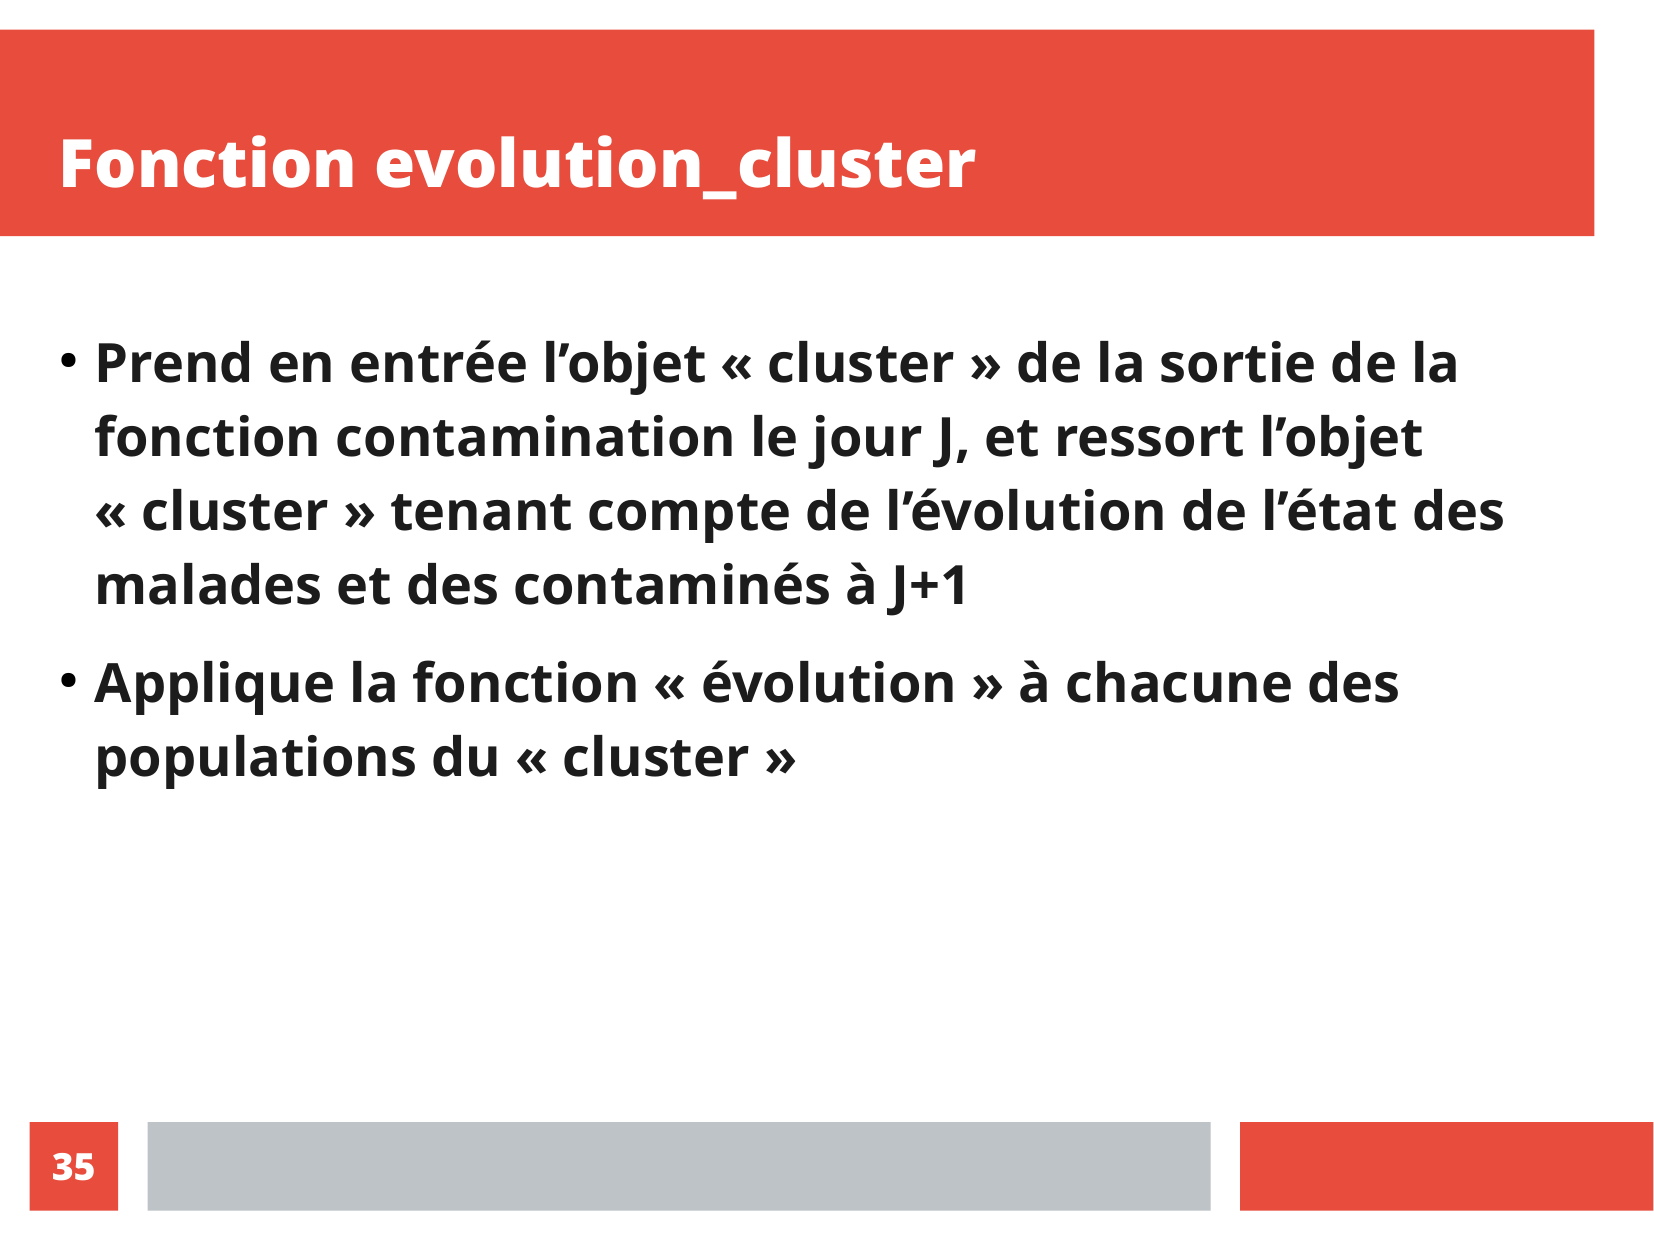

# Fonction evolution_cluster
Prend en entrée l’objet « cluster » de la sortie de la fonction contamination le jour J, et ressort l’objet « cluster » tenant compte de l’évolution de l’état des malades et des contaminés à J+1
Applique la fonction « évolution » à chacune des populations du « cluster »
35